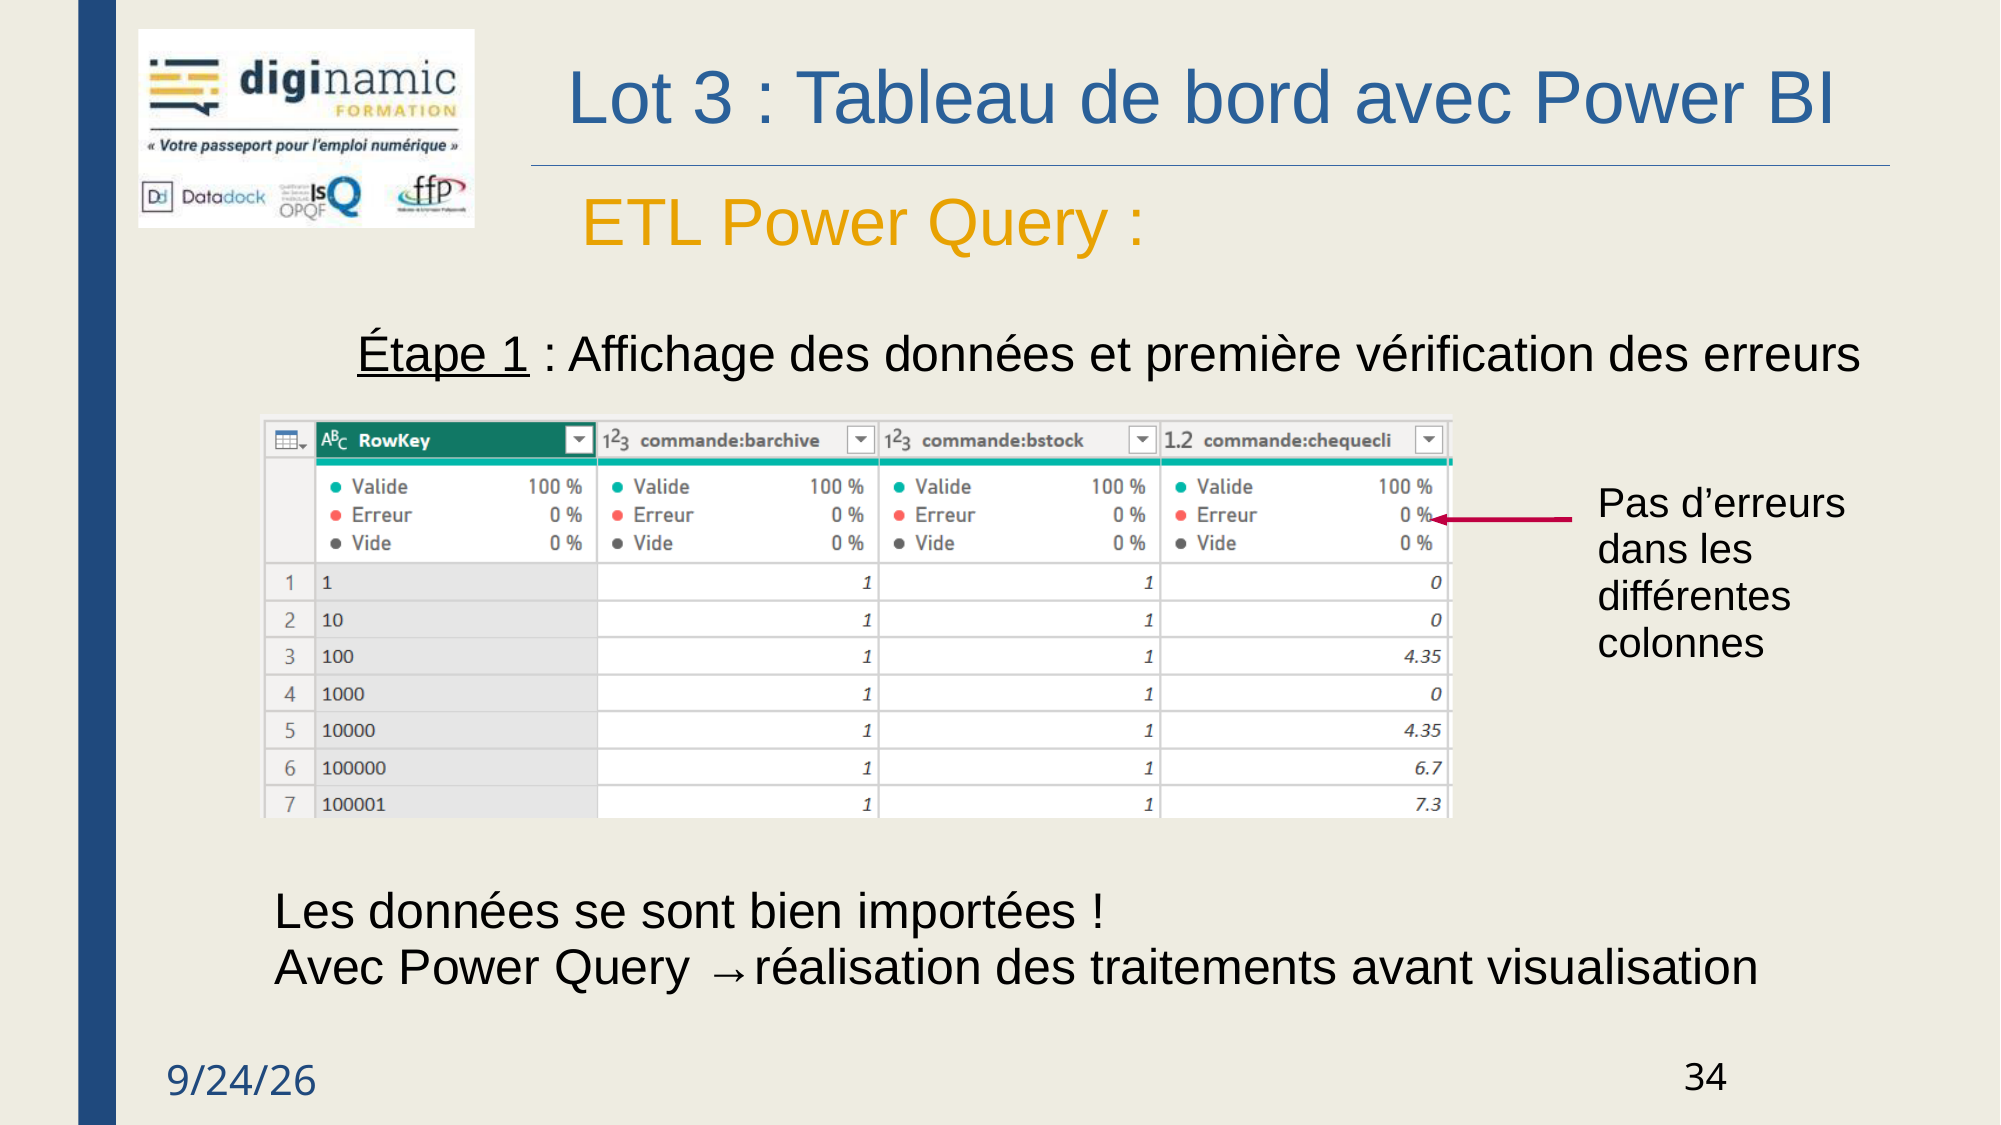

# Lot 3 : Tableau de bord avec Power BI
ETL Power Query :
Étape 1 : Affichage des données et première vérification des erreurs
Pas d’erreurs dans les différentes colonnes
Les données se sont bien importées !
Avec Power Query →réalisation des traitements avant visualisation
34